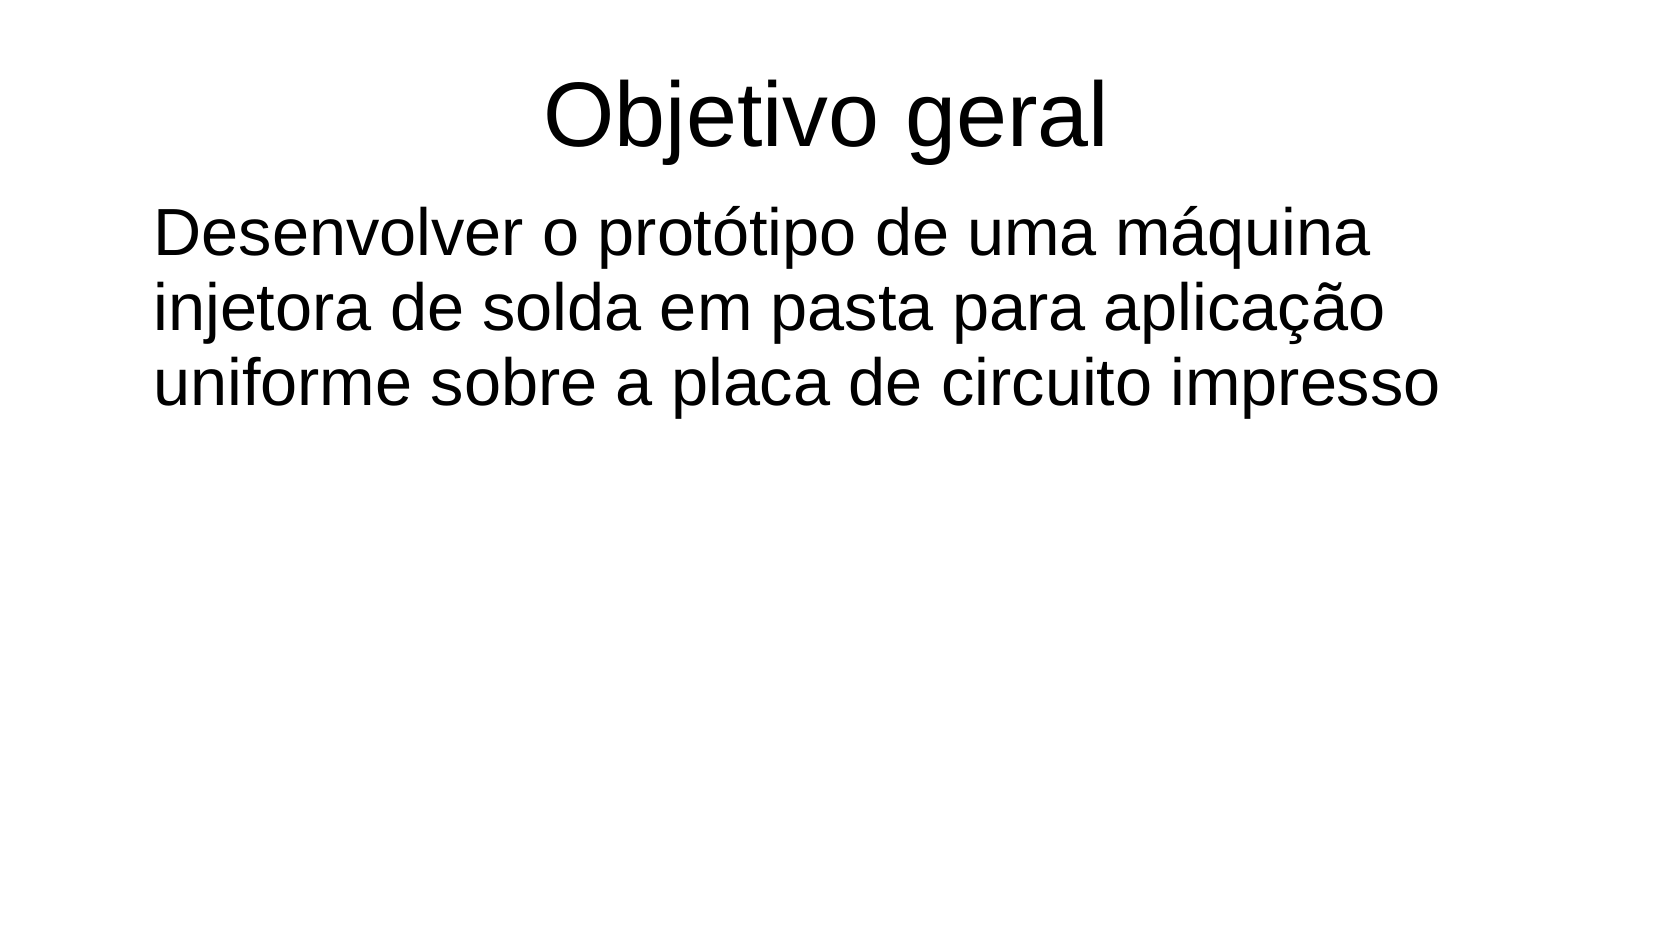

# Objetivo geral
Desenvolver o protótipo de uma máquina injetora de solda em pasta para aplicação uniforme sobre a placa de circuito impresso